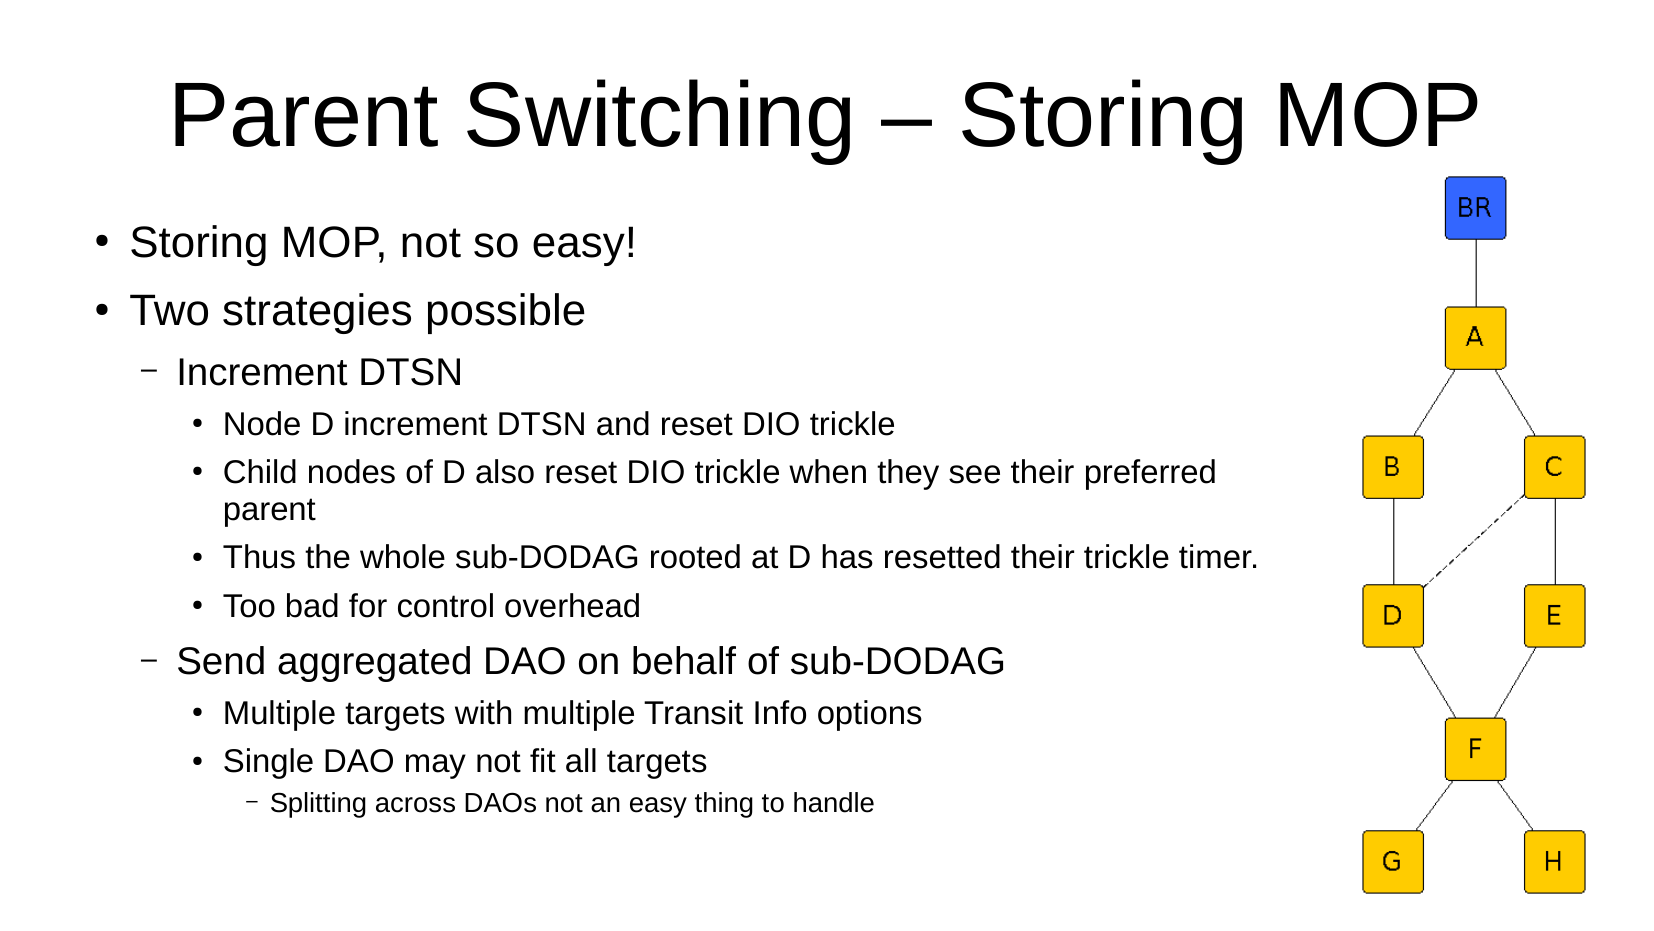

# Parent Switching – Storing MOP
Storing MOP, not so easy!
Two strategies possible
Increment DTSN
Node D increment DTSN and reset DIO trickle
Child nodes of D also reset DIO trickle when they see their preferred parent
Thus the whole sub-DODAG rooted at D has resetted their trickle timer.
Too bad for control overhead
Send aggregated DAO on behalf of sub-DODAG
Multiple targets with multiple Transit Info options
Single DAO may not fit all targets
Splitting across DAOs not an easy thing to handle